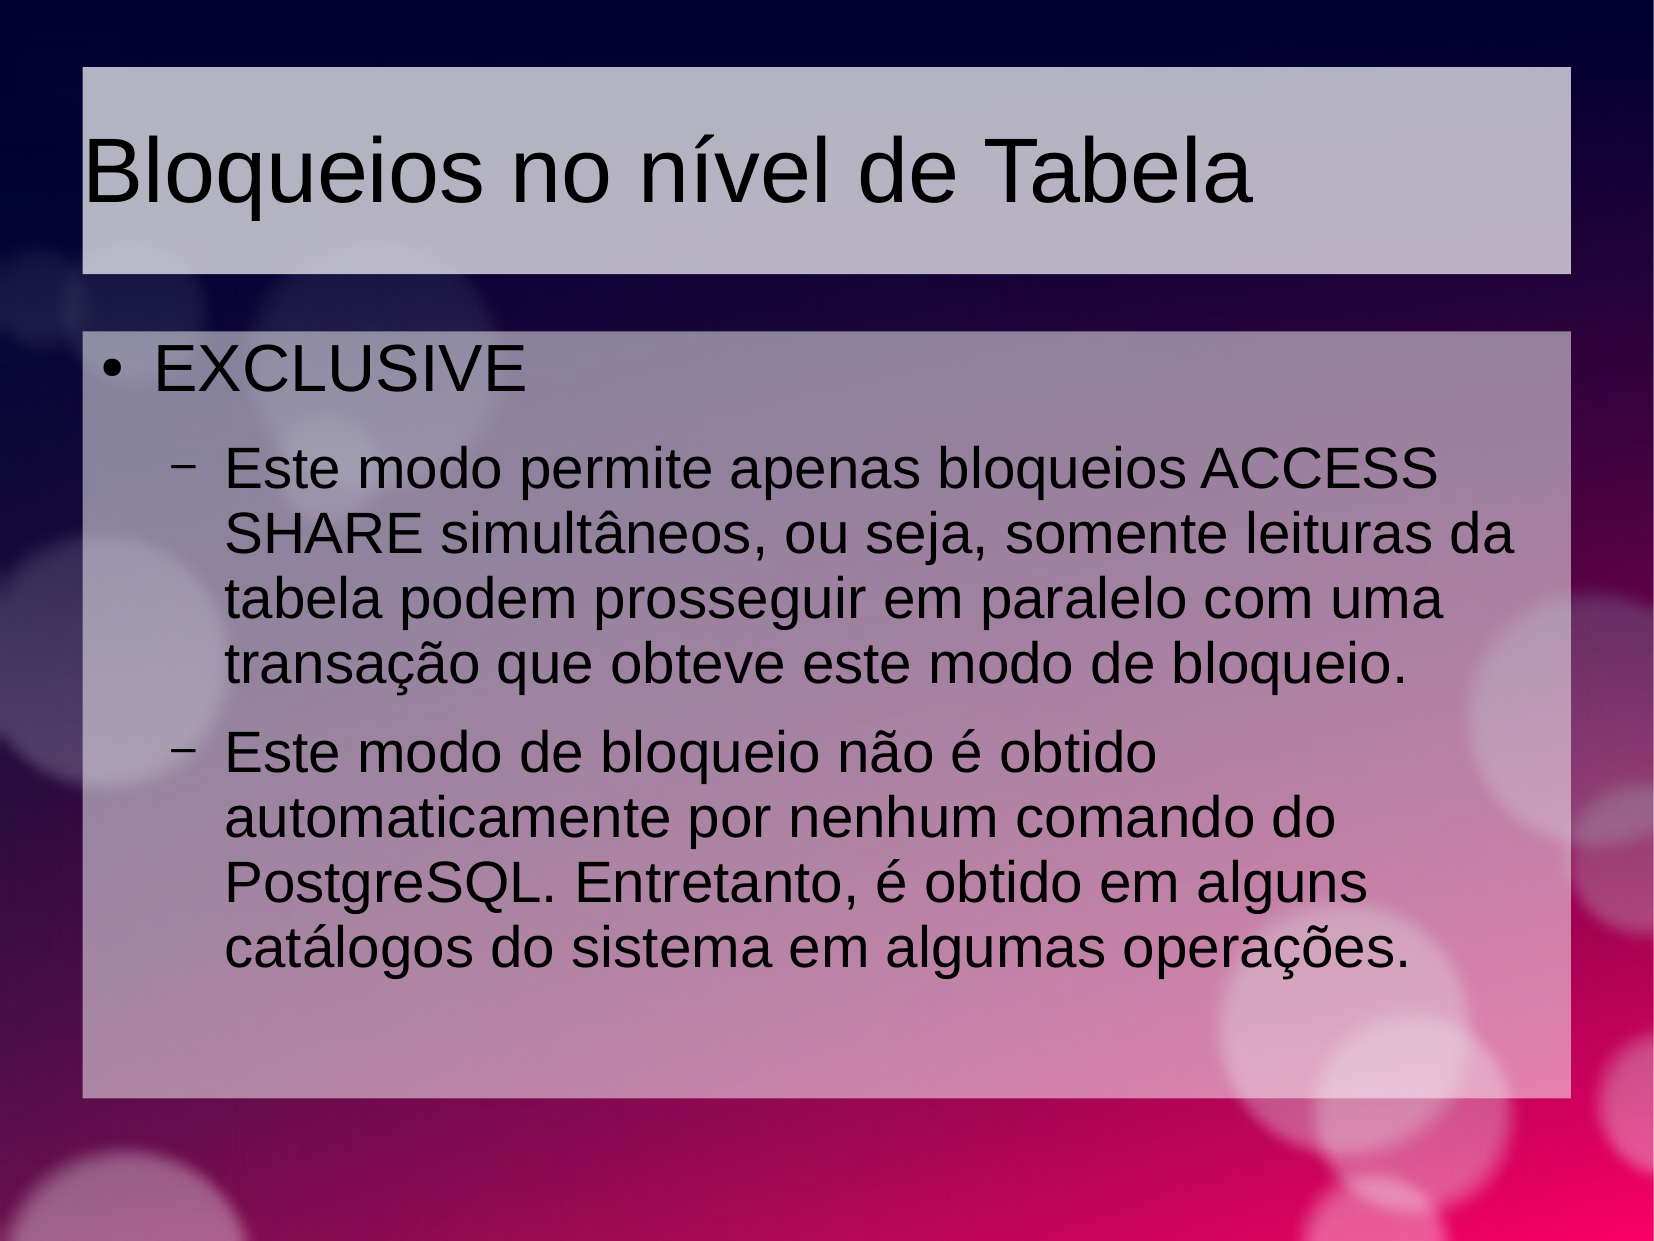

# Bloqueios no nível de Tabela
EXCLUSIVE
Este modo permite apenas bloqueios ACCESS SHARE simultâneos, ou seja, somente leituras da tabela podem prosseguir em paralelo com uma transação que obteve este modo de bloqueio.
Este modo de bloqueio não é obtido automaticamente por nenhum comando do PostgreSQL. Entretanto, é obtido em alguns catálogos do sistema em algumas operações.